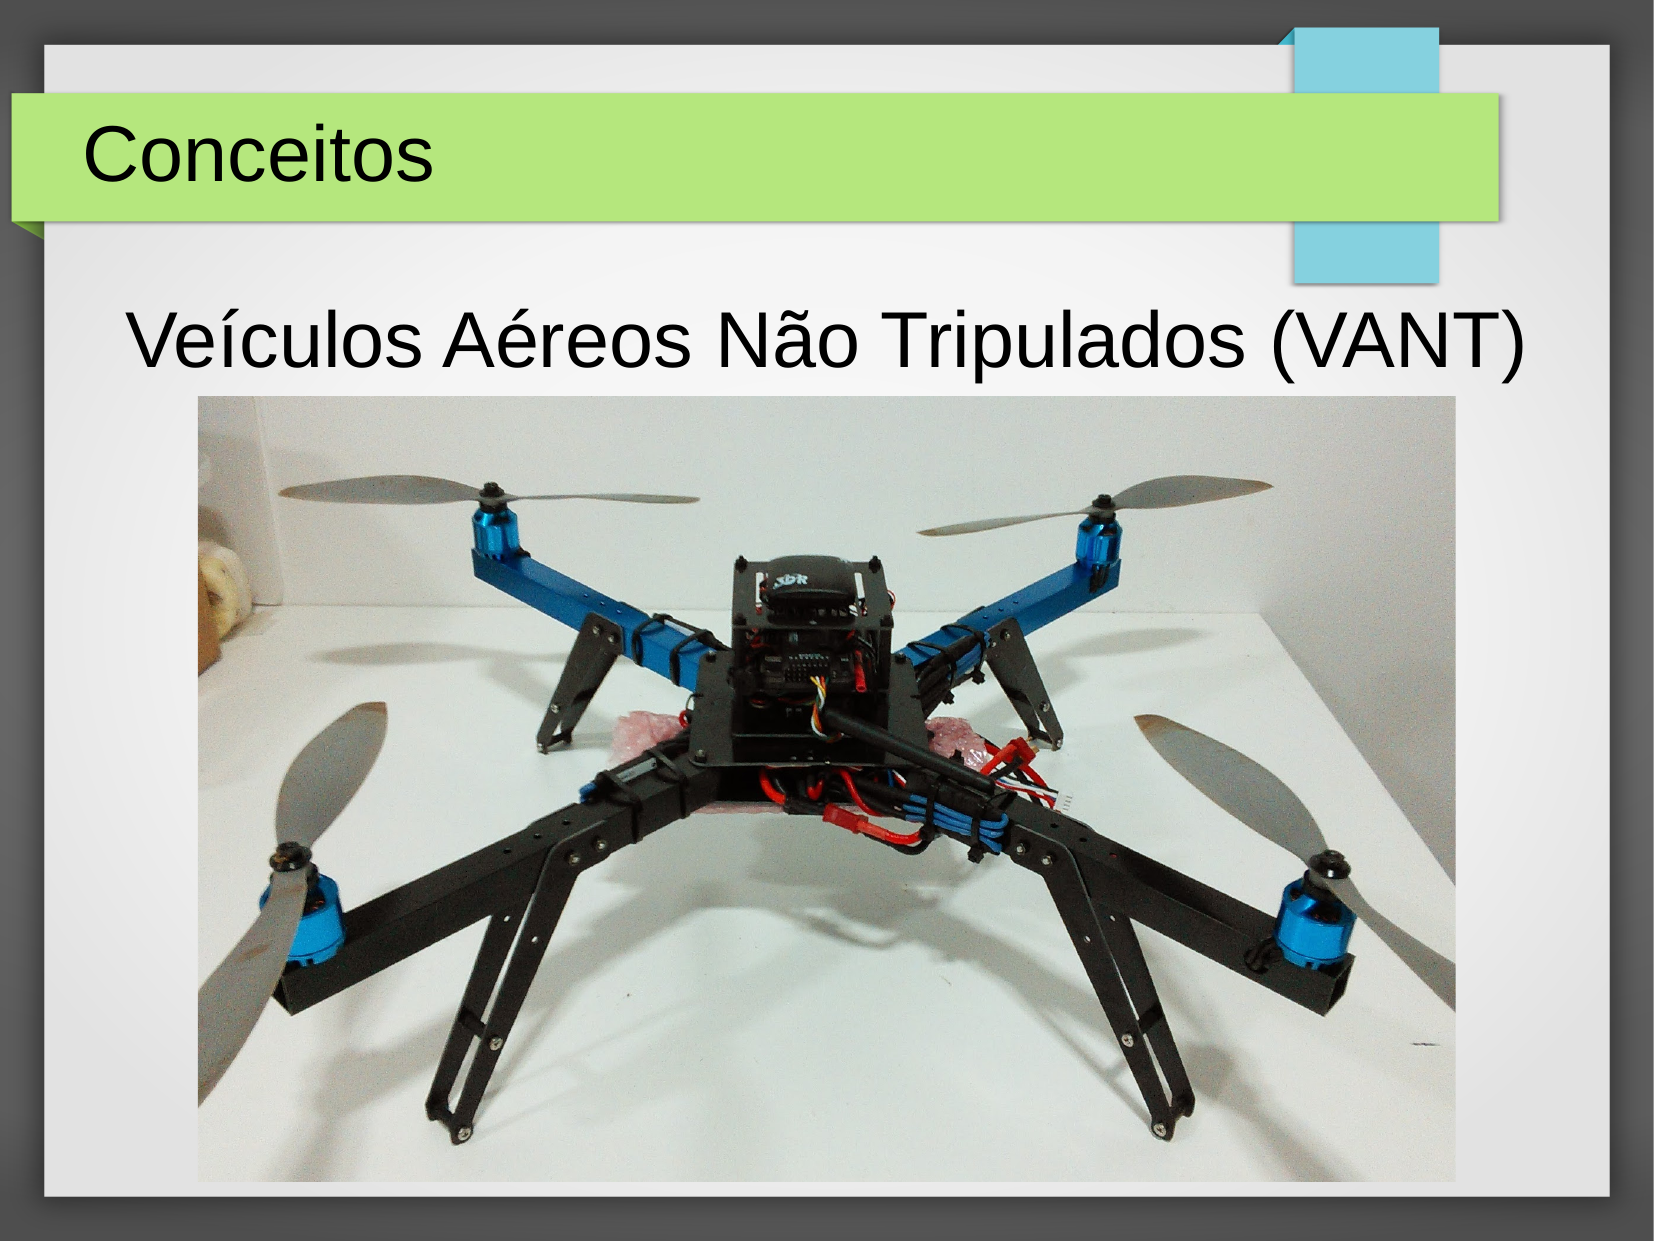

# Conceitos
Veículos Aéreos Não Tripulados (VANT)